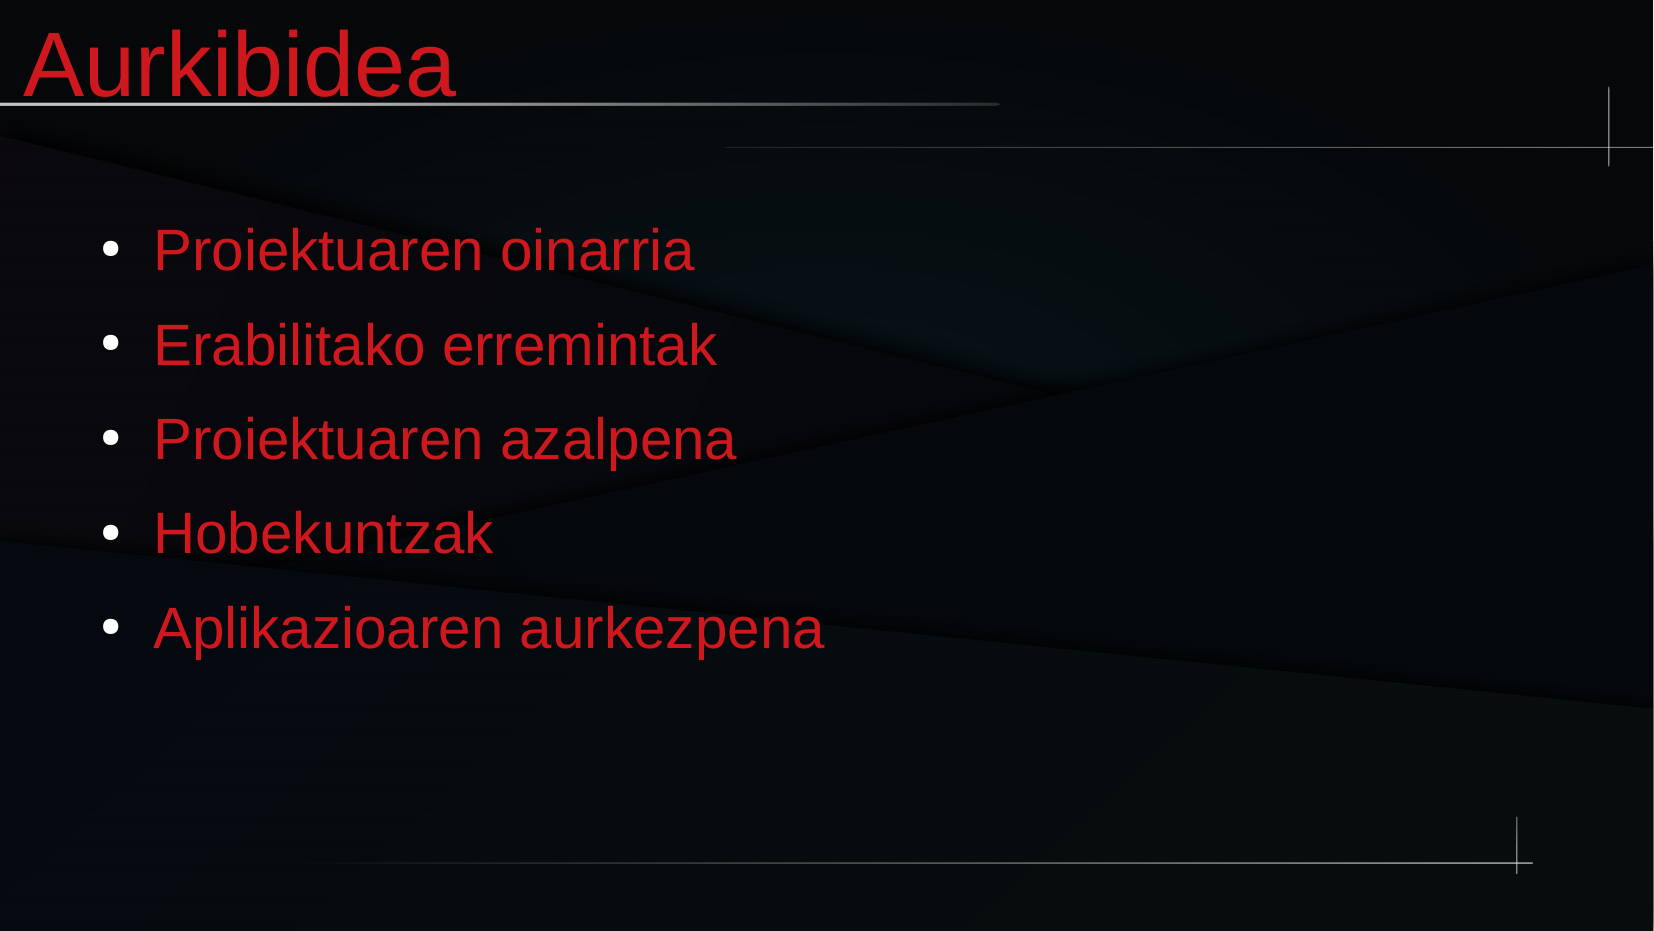

# Aurkibidea
Proiektuaren oinarria
Erabilitako erremintak
Proiektuaren azalpena
Hobekuntzak
Aplikazioaren aurkezpena